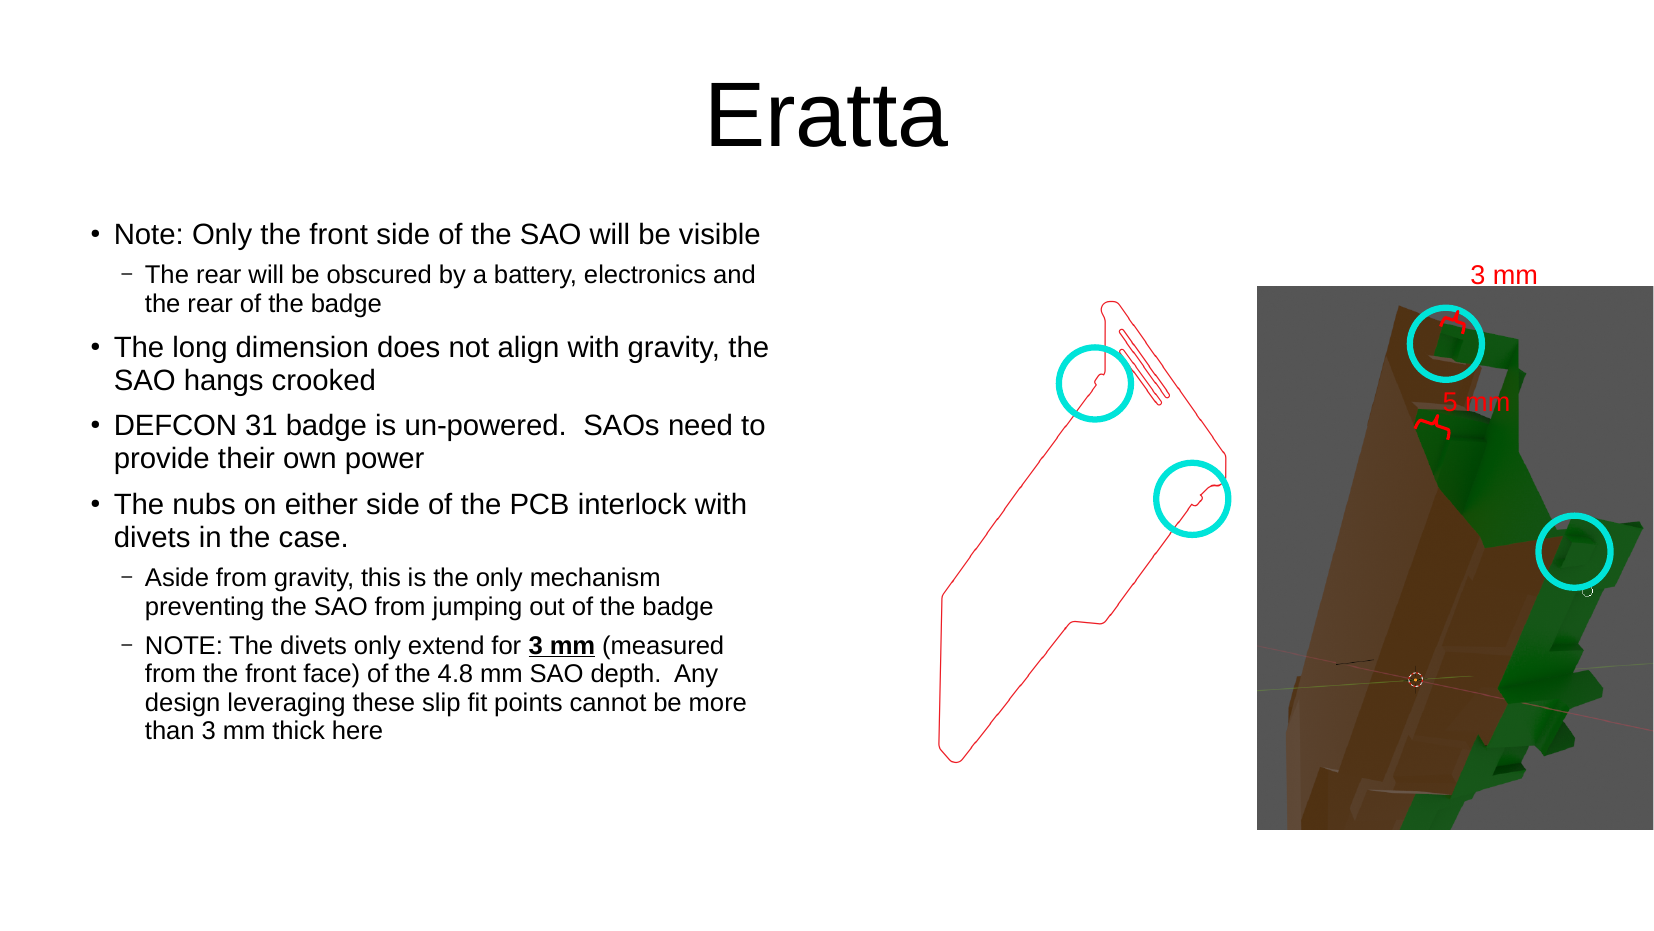

# Eratta
Note: Only the front side of the SAO will be visible
The rear will be obscured by a battery, electronics and the rear of the badge
The long dimension does not align with gravity, the SAO hangs crooked
DEFCON 31 badge is un-powered. SAOs need to provide their own power
The nubs on either side of the PCB interlock with divets in the case.
Aside from gravity, this is the only mechanism preventing the SAO from jumping out of the badge
NOTE: The divets only extend for 3 mm (measured from the front face) of the 4.8 mm SAO depth. Any design leveraging these slip fit points cannot be more than 3 mm thick here
3 mm
5 mm